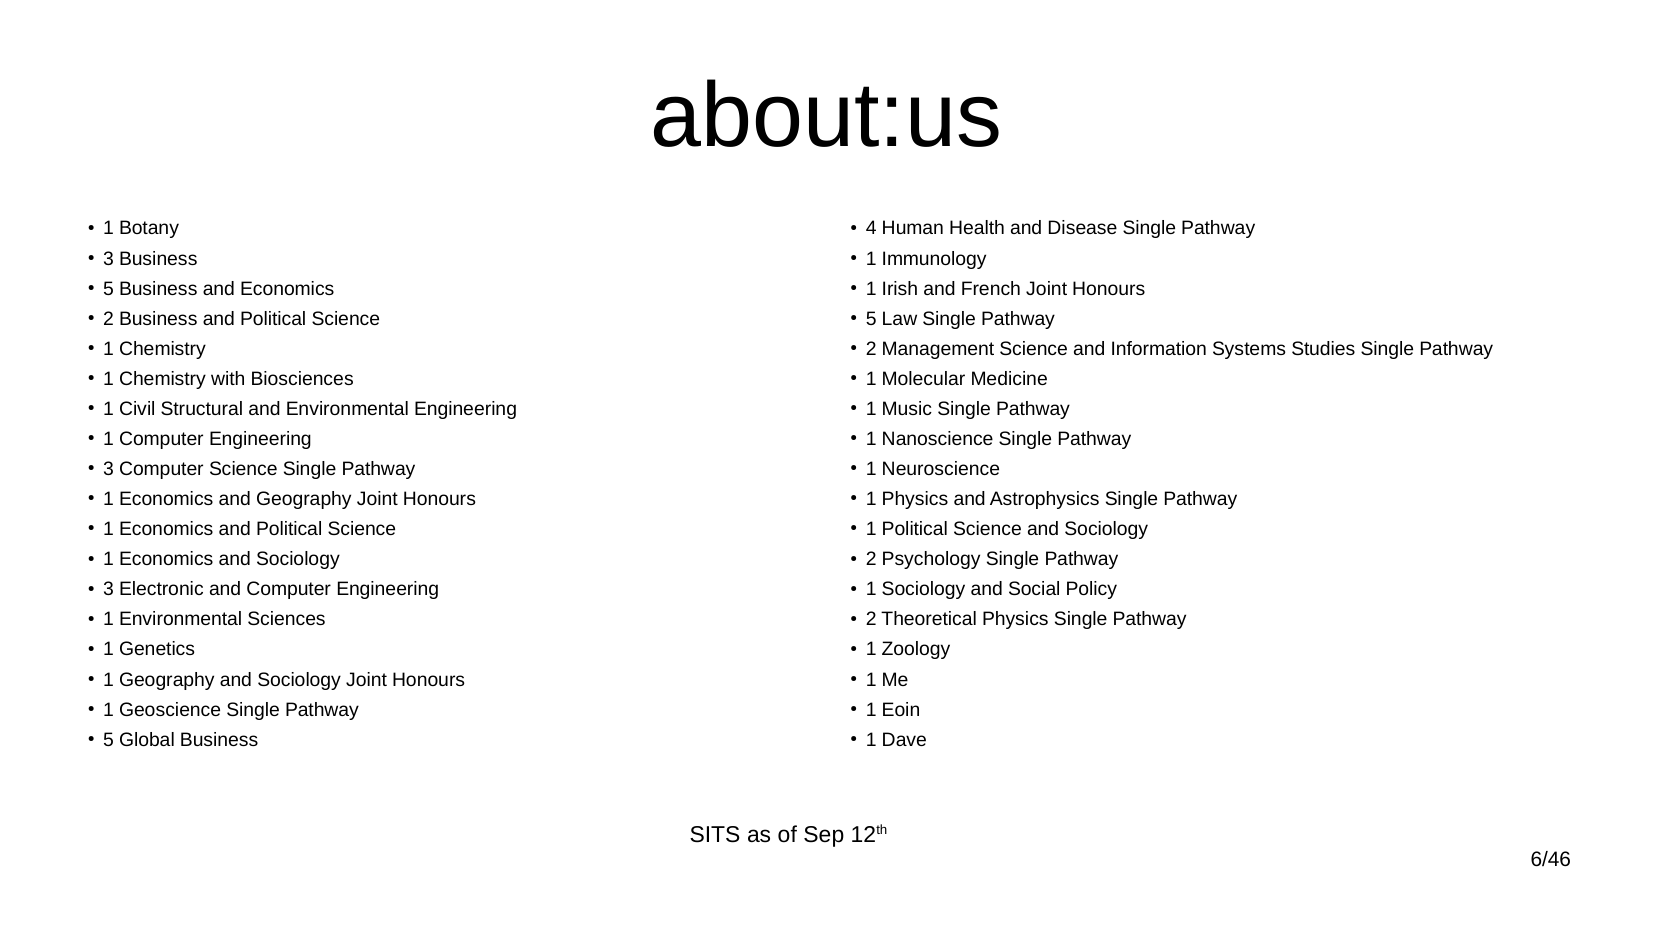

# about:us
1 Botany
3 Business
5 Business and Economics
2 Business and Political Science
1 Chemistry
1 Chemistry with Biosciences
1 Civil Structural and Environmental Engineering
1 Computer Engineering
3 Computer Science Single Pathway
1 Economics and Geography Joint Honours
1 Economics and Political Science
1 Economics and Sociology
3 Electronic and Computer Engineering
1 Environmental Sciences
1 Genetics
1 Geography and Sociology Joint Honours
1 Geoscience Single Pathway
5 Global Business
4 Human Health and Disease Single Pathway
1 Immunology
1 Irish and French Joint Honours
5 Law Single Pathway
2 Management Science and Information Systems Studies Single Pathway
1 Molecular Medicine
1 Music Single Pathway
1 Nanoscience Single Pathway
1 Neuroscience
1 Physics and Astrophysics Single Pathway
1 Political Science and Sociology
2 Psychology Single Pathway
1 Sociology and Social Policy
2 Theoretical Physics Single Pathway
1 Zoology
1 Me
1 Eoin
1 Dave
SITS as of Sep 12th
6